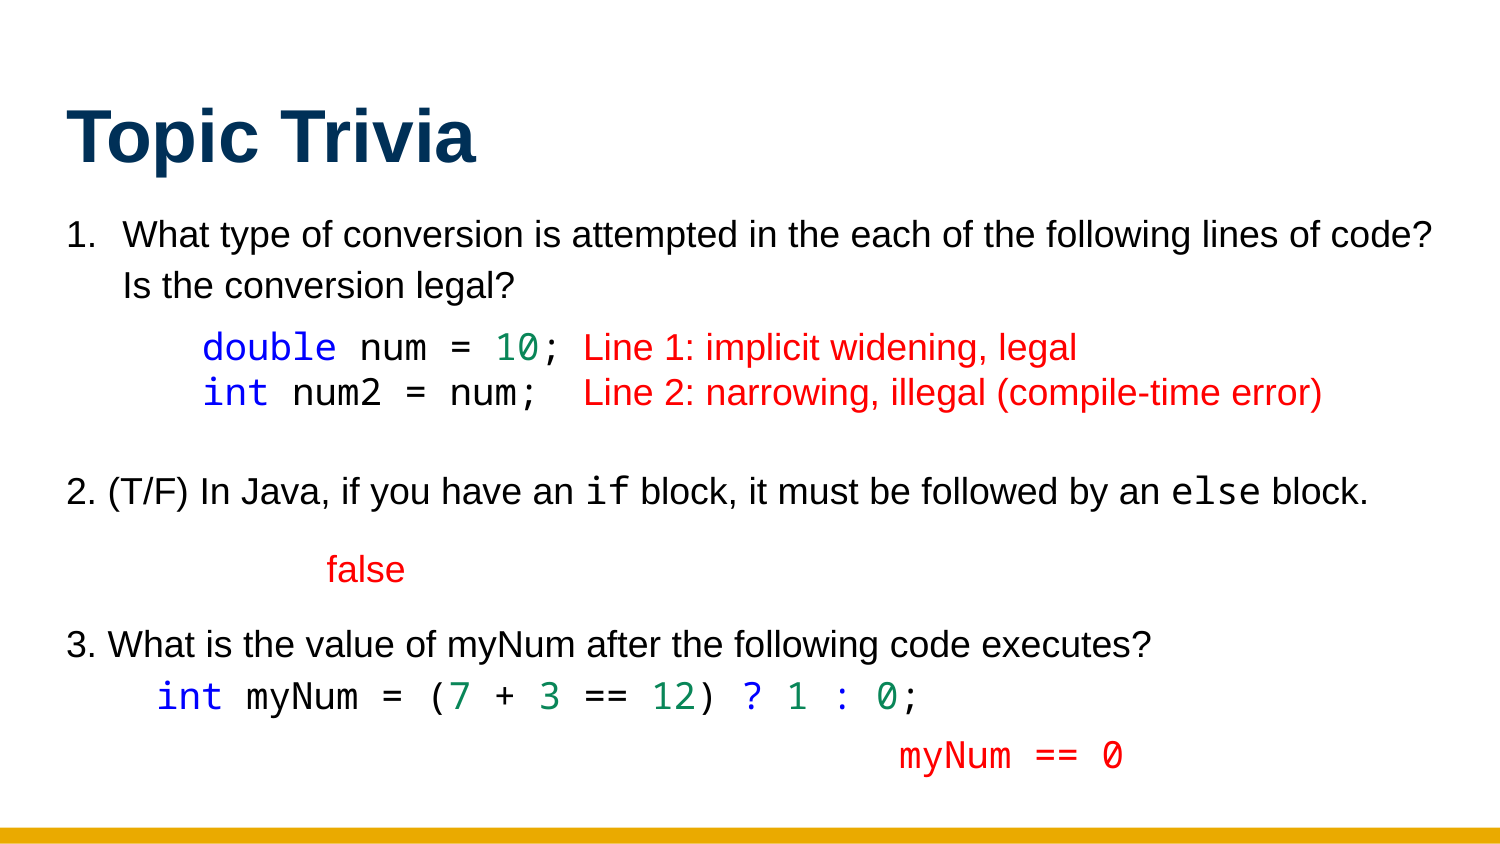

# Topic Trivia
What type of conversion is attempted in the each of the following lines of code? Is the conversion legal?
2. (T/F) In Java, if you have an if block, it must be followed by an else block.
3. What is the value of myNum after the following code executes?
 int myNum = (7 + 3 == 12) ? 1 : 0;
double num = 10;
int num2 = num;
Line 1: implicit widening, legal
Line 2: narrowing, illegal (compile-time error)
false
myNum == 0